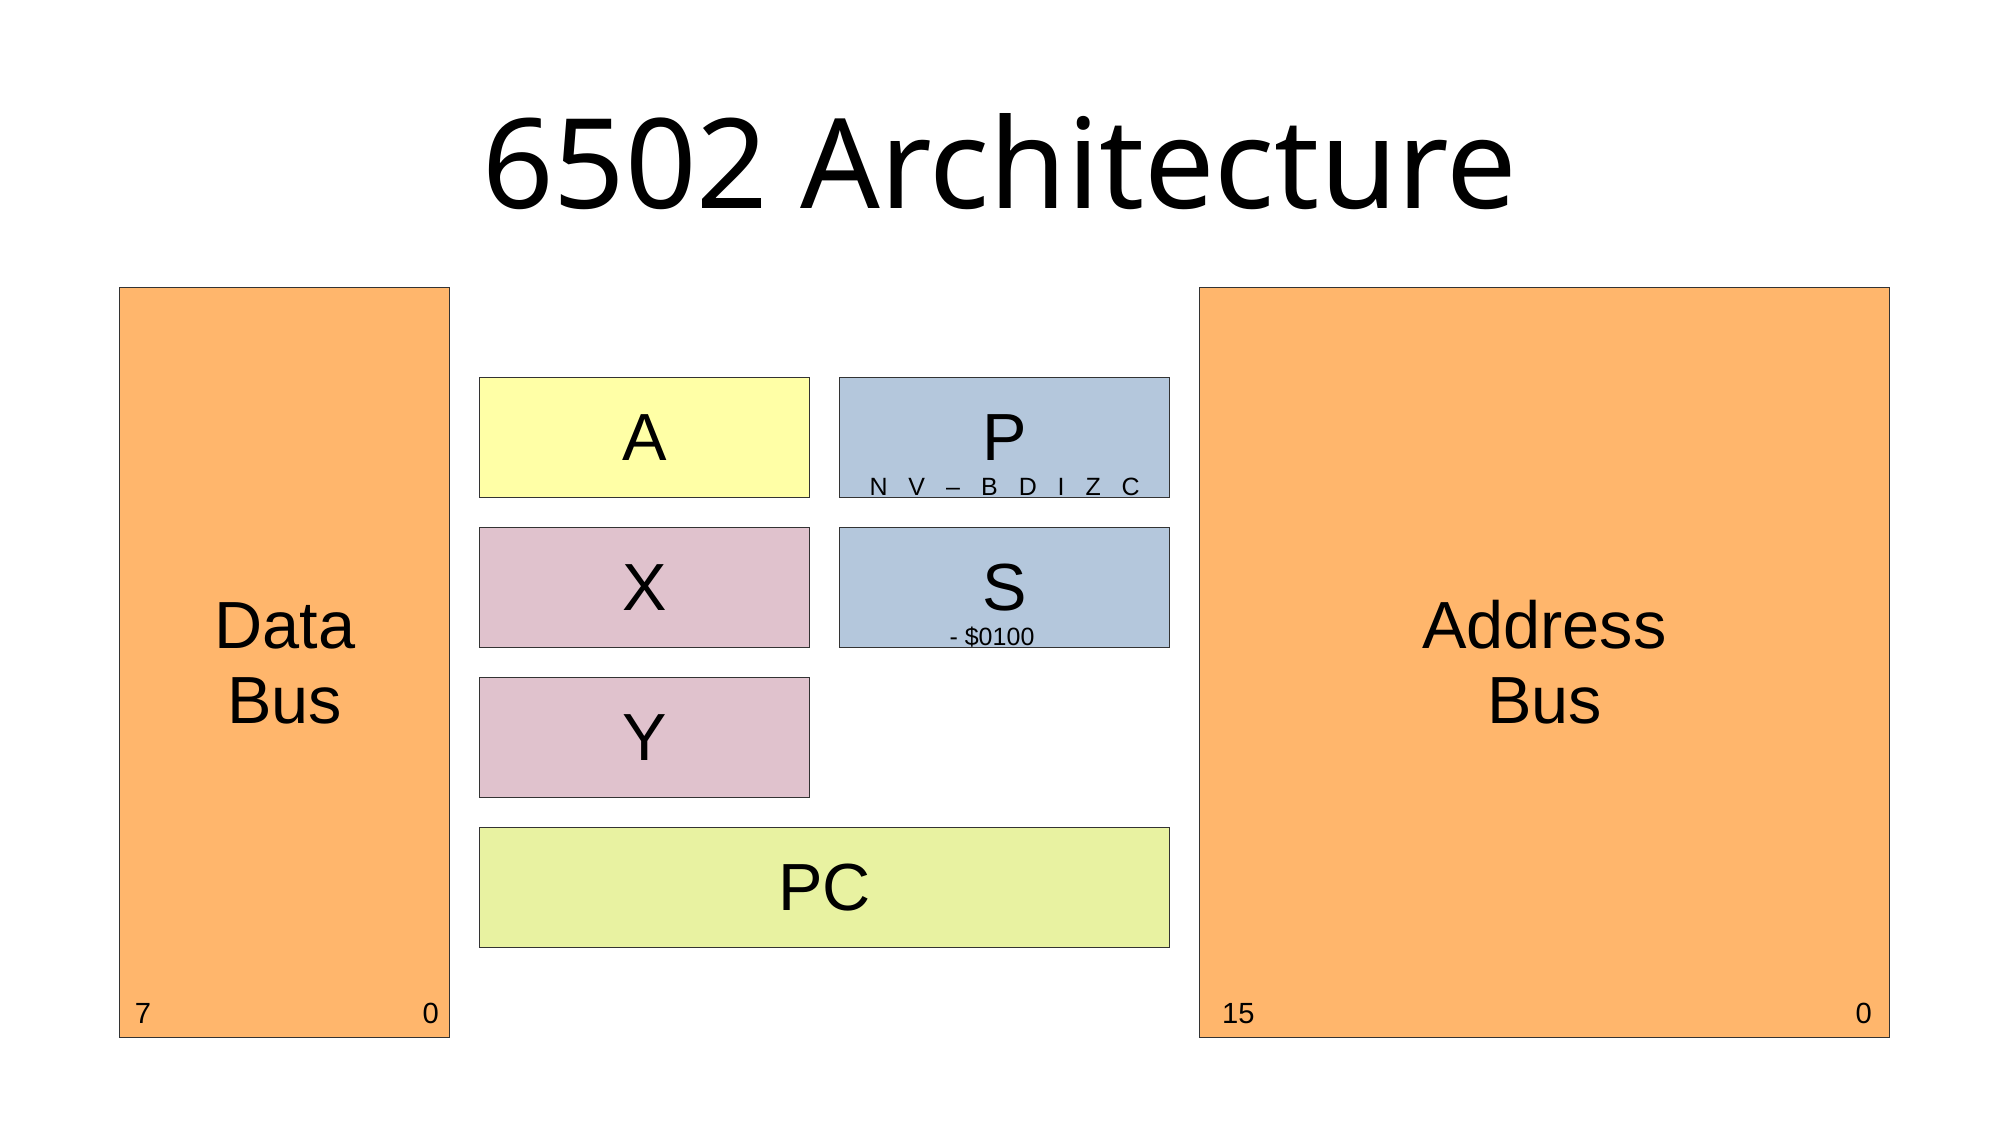

# 6502 Architecture
Data
Bus
Address
Bus
A
A
P
N V – B D I Z C
X
S
- $0100
Y
PC
7 0
15 0